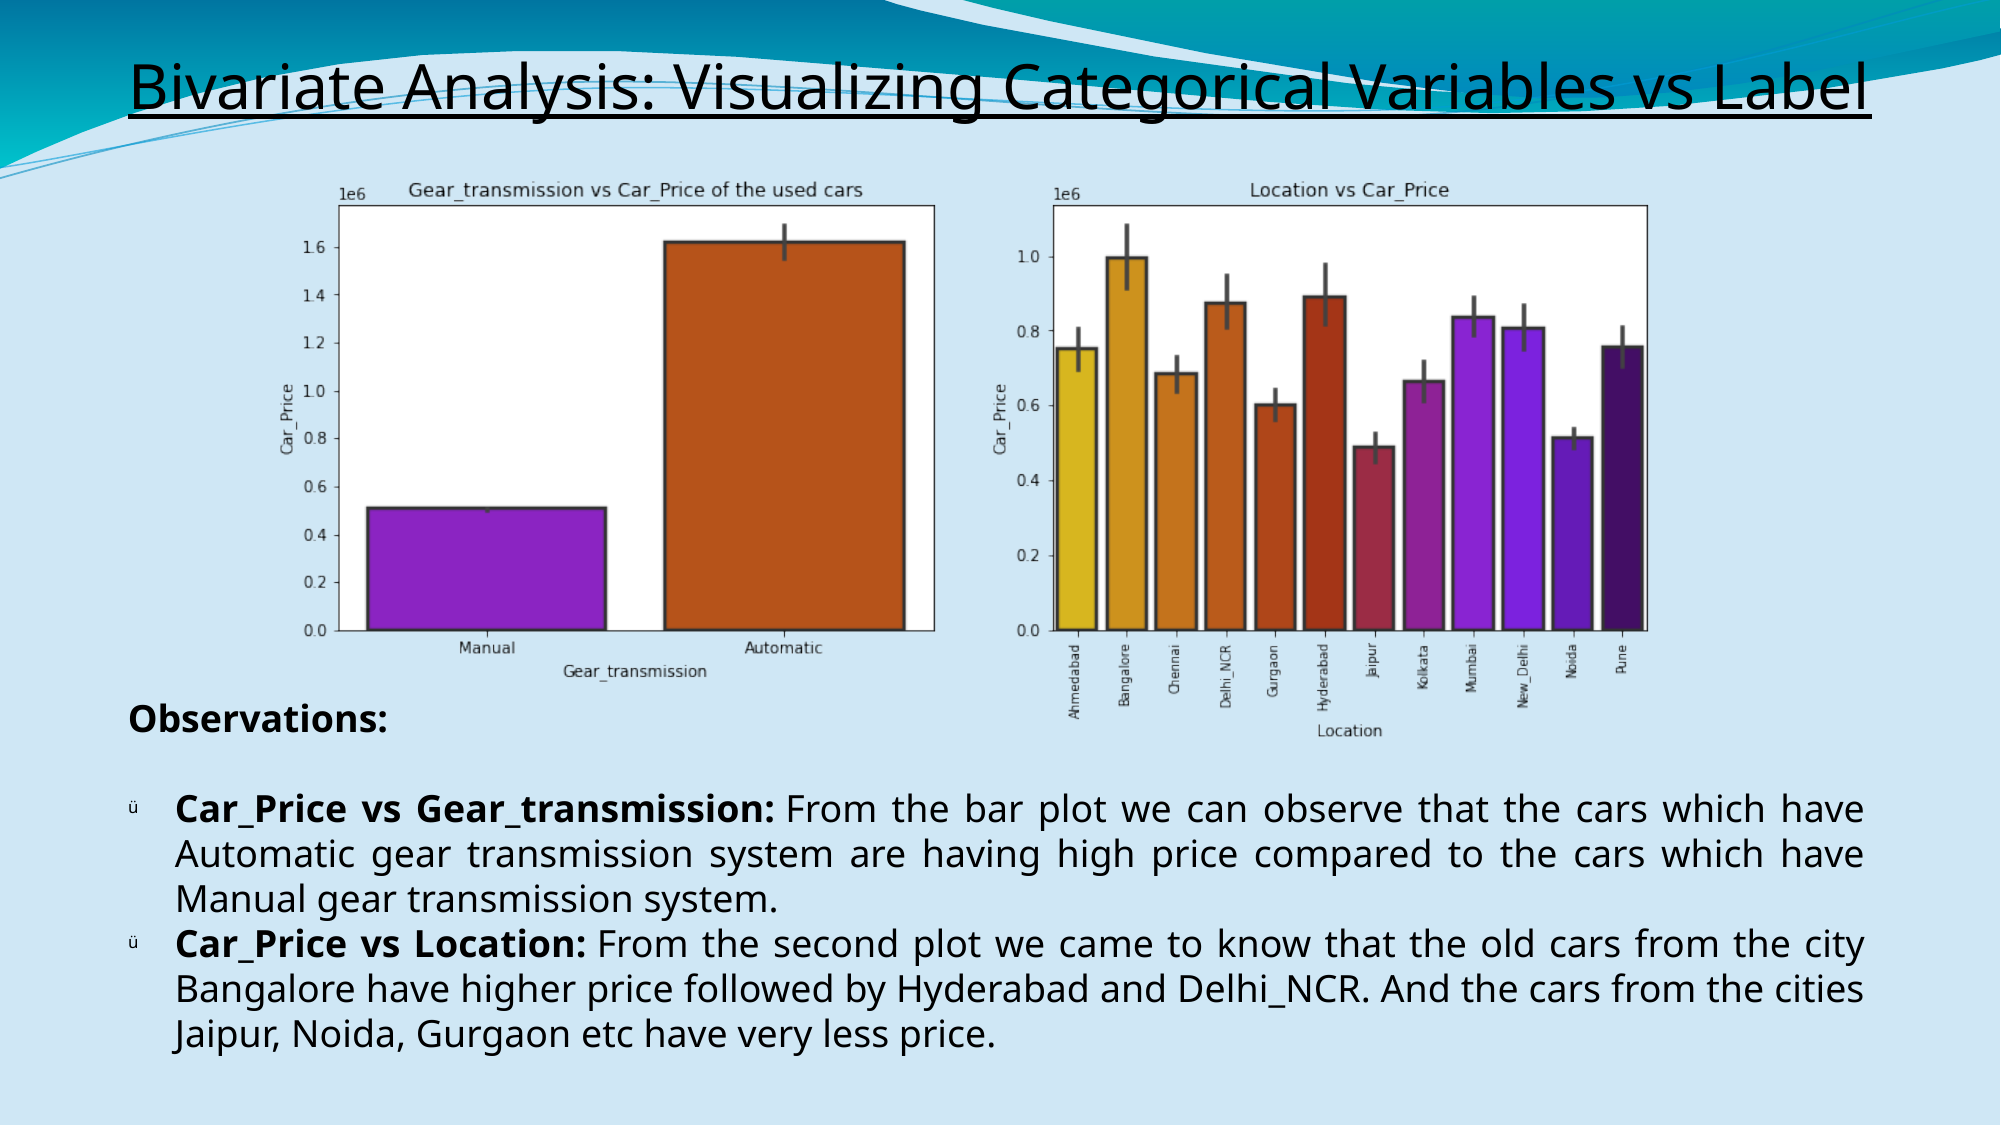

Bivariate Analysis: Visualizing Categorical Variables vs Label
Observations:
Car_Price vs Gear_transmission: From the bar plot we can observe that the cars which have Automatic gear transmission system are having high price compared to the cars which have Manual gear transmission system.
Car_Price vs Location: From the second plot we came to know that the old cars from the city Bangalore have higher price followed by Hyderabad and Delhi_NCR. And the cars from the cities Jaipur, Noida, Gurgaon etc have very less price.